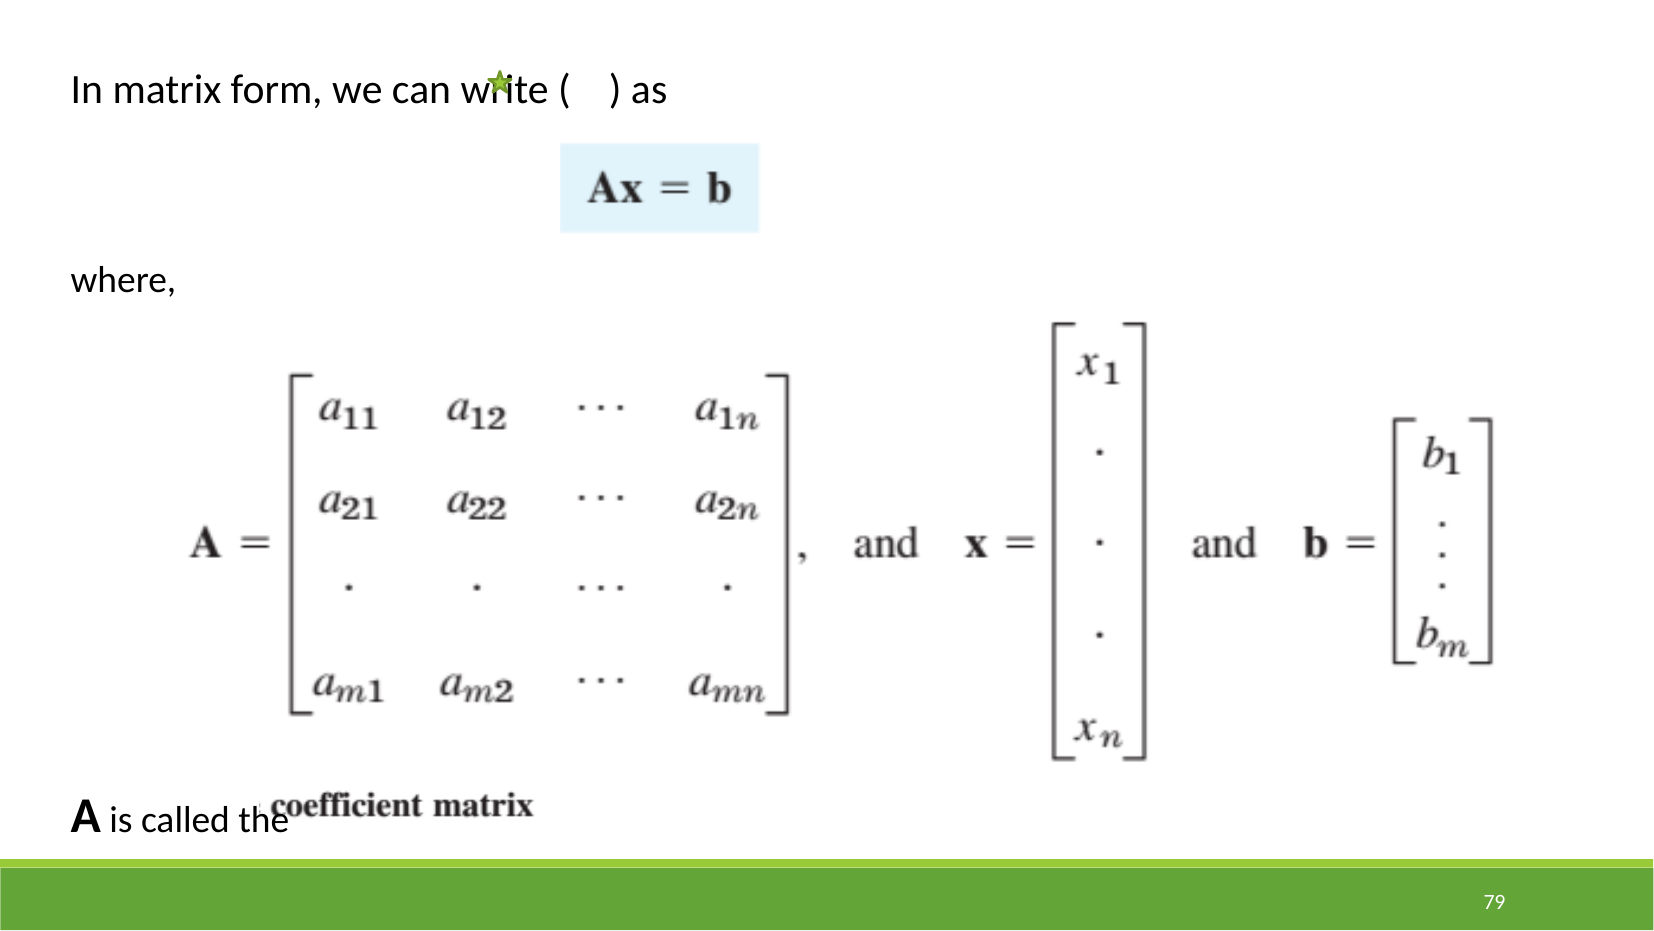

In matrix form, we can write ( ) as
where,
A is called the